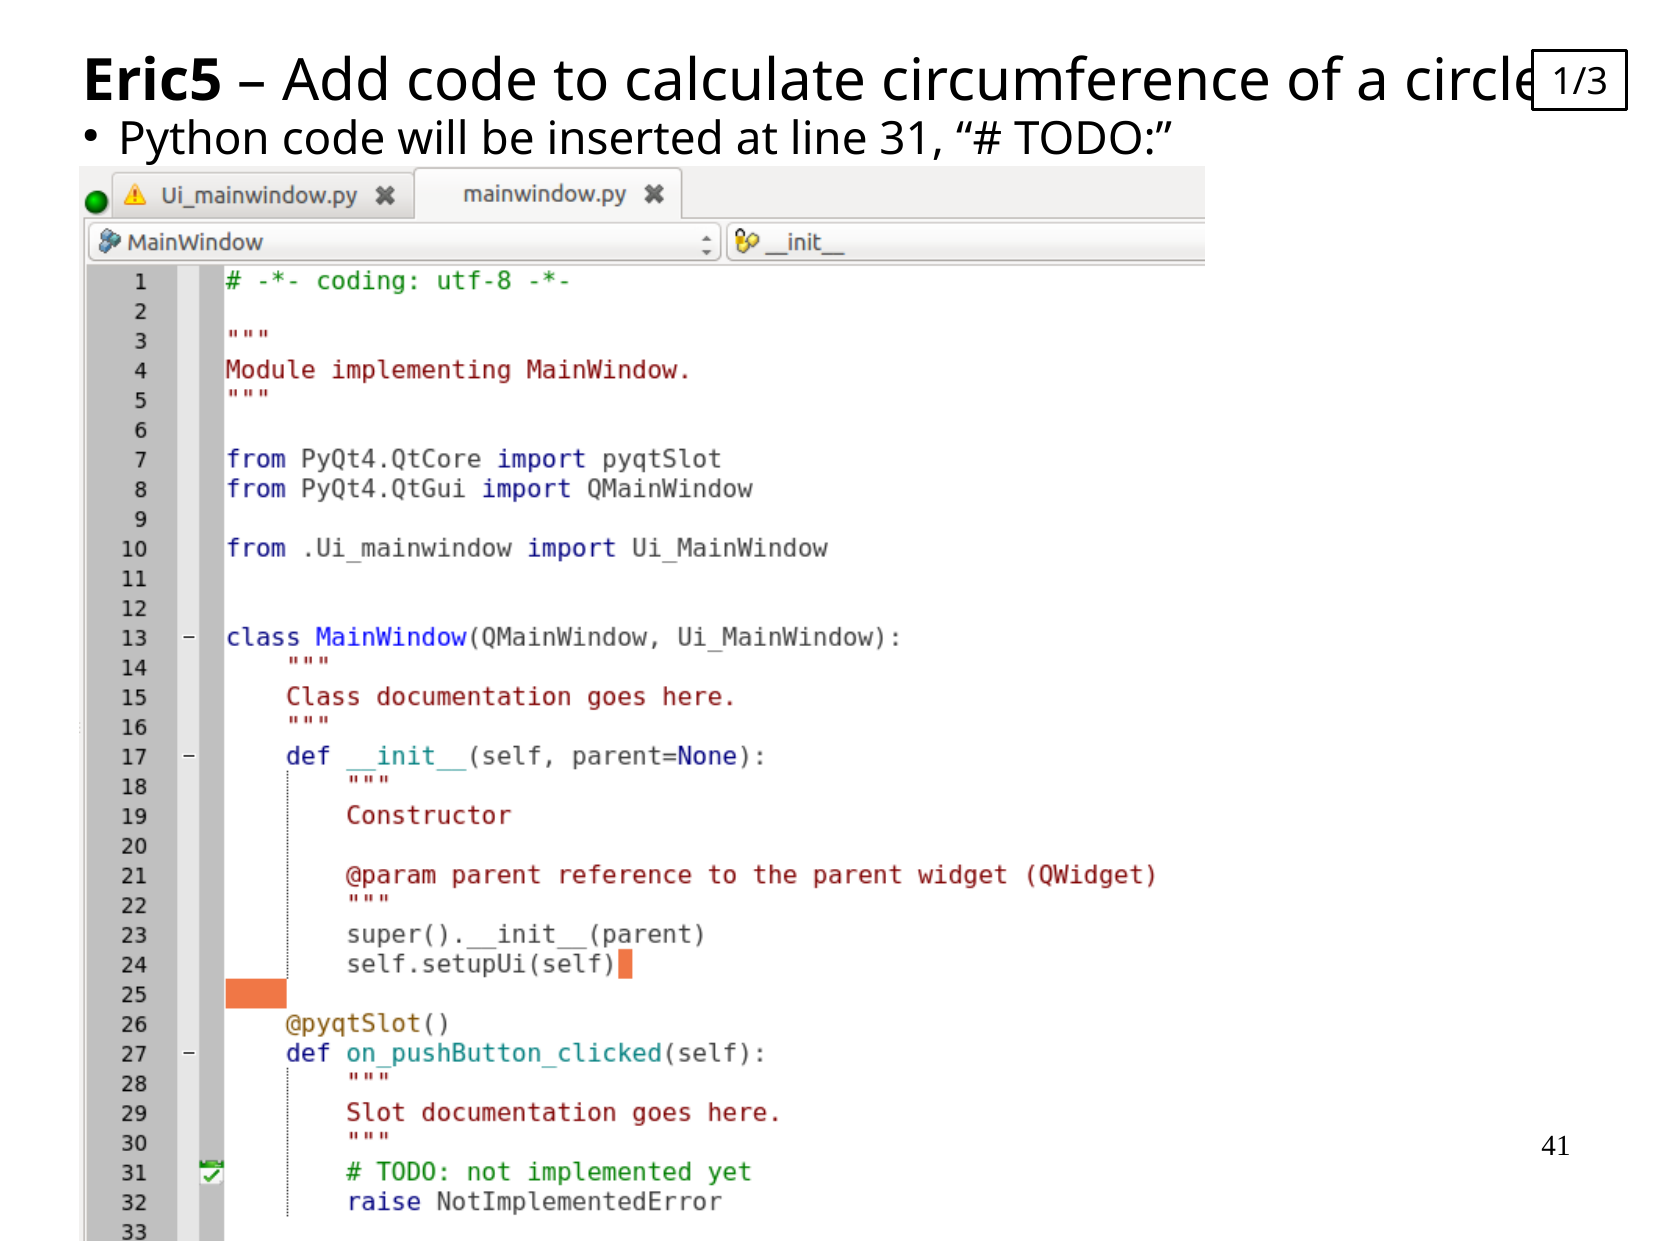

# Eric5 – Add code to calculate circumference of a circle
1/3
Python code will be inserted at line 31, “# TODO:”
41